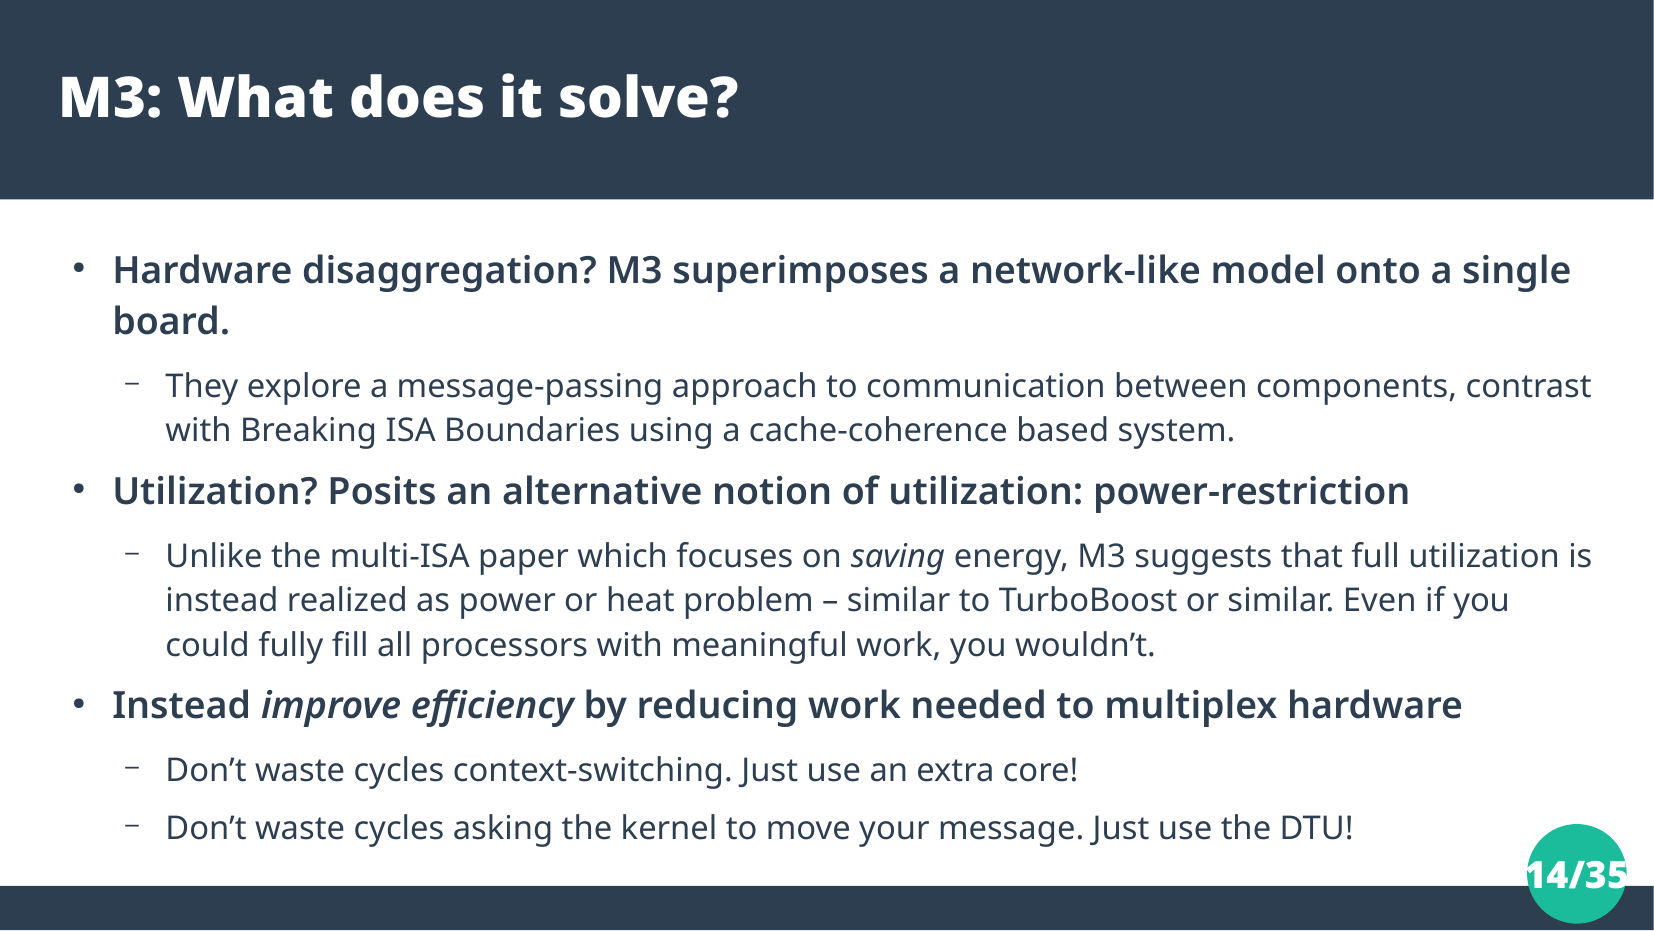

# M3: What does it solve?
Hardware disaggregation? M3 superimposes a network-like model onto a single board.
They explore a message-passing approach to communication between components, contrast with Breaking ISA Boundaries using a cache-coherence based system.
Utilization? Posits an alternative notion of utilization: power-restriction
Unlike the multi-ISA paper which focuses on saving energy, M3 suggests that full utilization is instead realized as power or heat problem – similar to TurboBoost or similar. Even if you could fully fill all processors with meaningful work, you wouldn’t.
Instead improve efficiency by reducing work needed to multiplex hardware
Don’t waste cycles context-switching. Just use an extra core!
Don’t waste cycles asking the kernel to move your message. Just use the DTU!